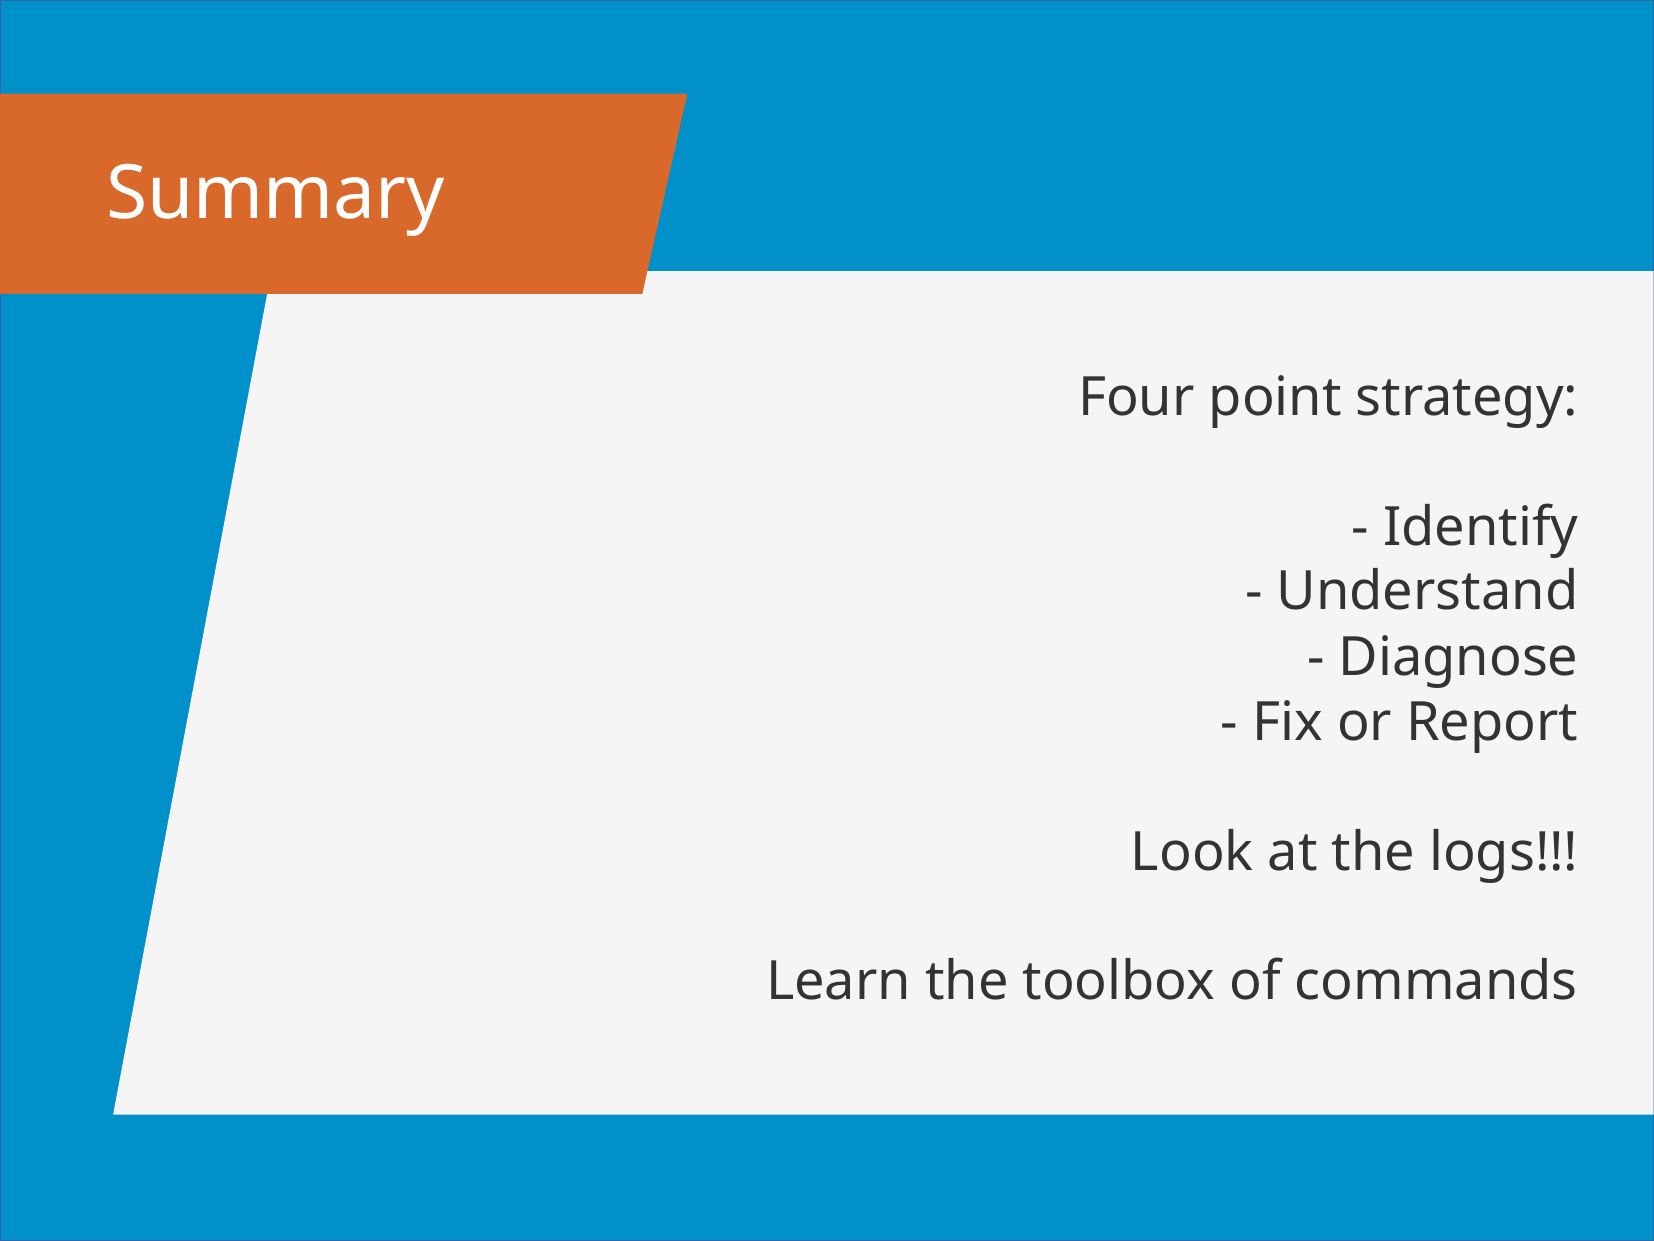

Summary
Four point strategy:
 - Identify
- Understand
- Diagnose
- Fix or Report
Look at the logs!!!
Learn the toolbox of commands